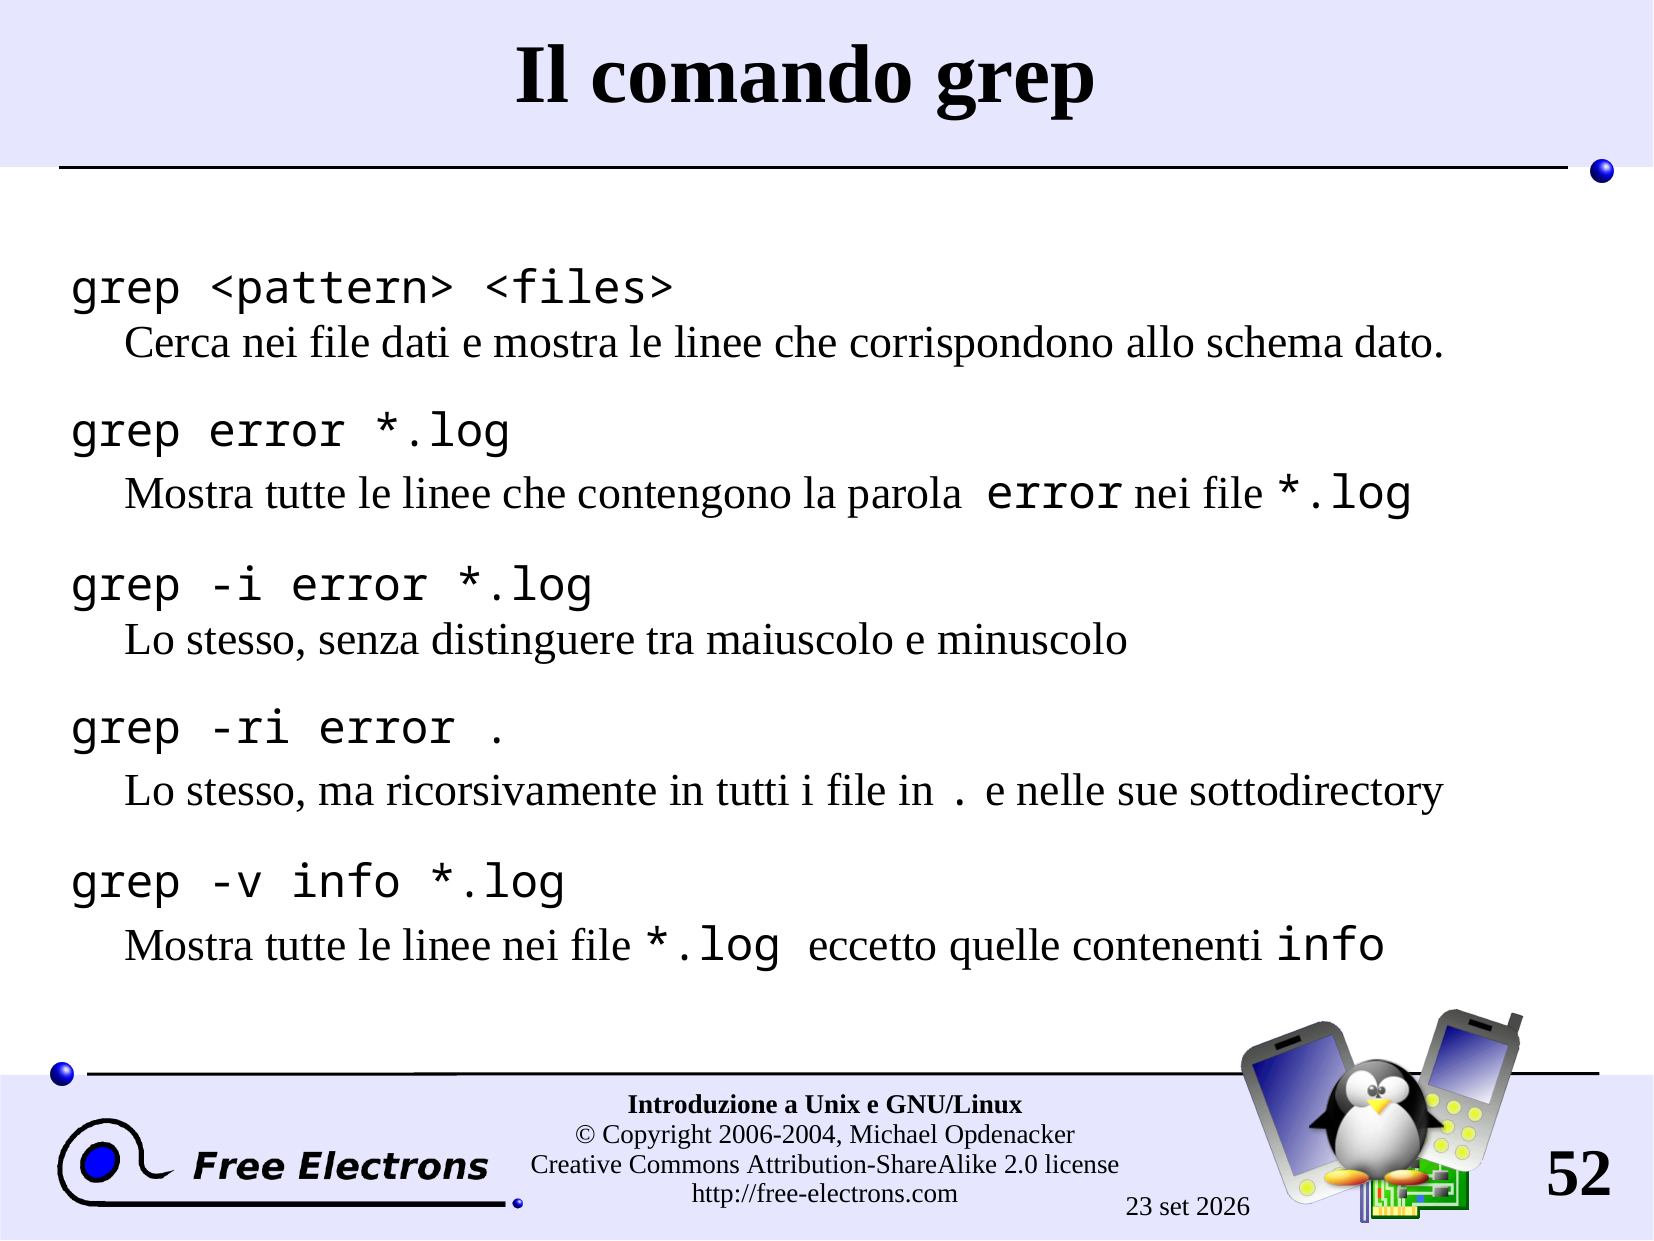

# Il comando grep
grep <pattern> <files>
Cerca nei file dati e mostra le linee che corrispondono allo schema dato.
grep error *.log
Mostra tutte le linee che contengono la parola error nei file *.log
grep -i error *.log
Lo stesso, senza distinguere tra maiuscolo e minuscolo
grep -ri error .
Lo stesso, ma ricorsivamente in tutti i file in . e nelle sue sottodirectory
grep -v info *.log
Mostra tutte le linee nei file *.log eccetto quelle contenenti info